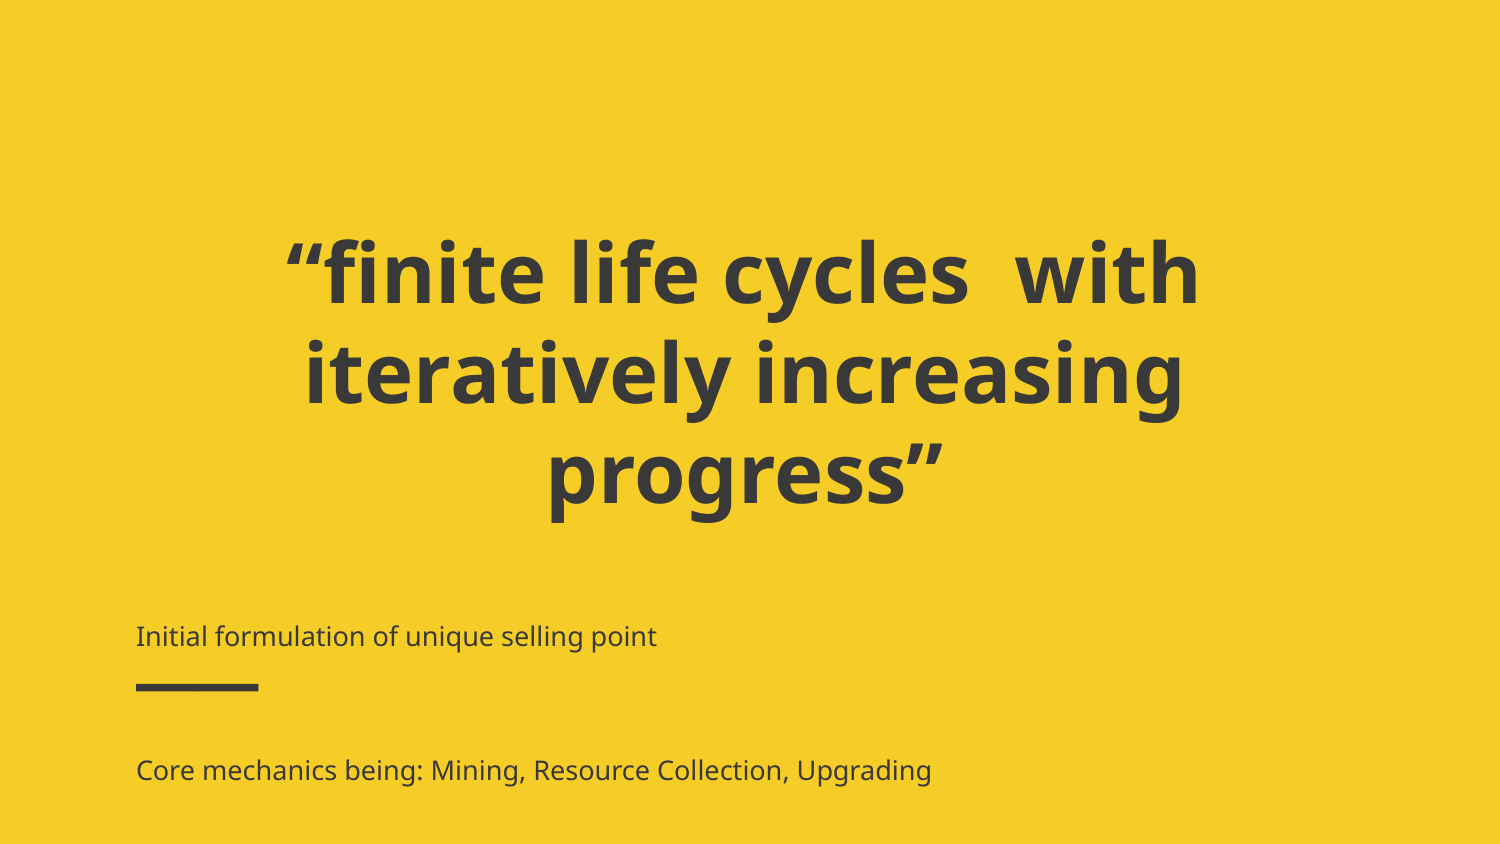

“finite life cycles with iteratively increasing progress”
# Initial formulation of unique selling point
Core mechanics being: Mining, Resource Collection, Upgrading